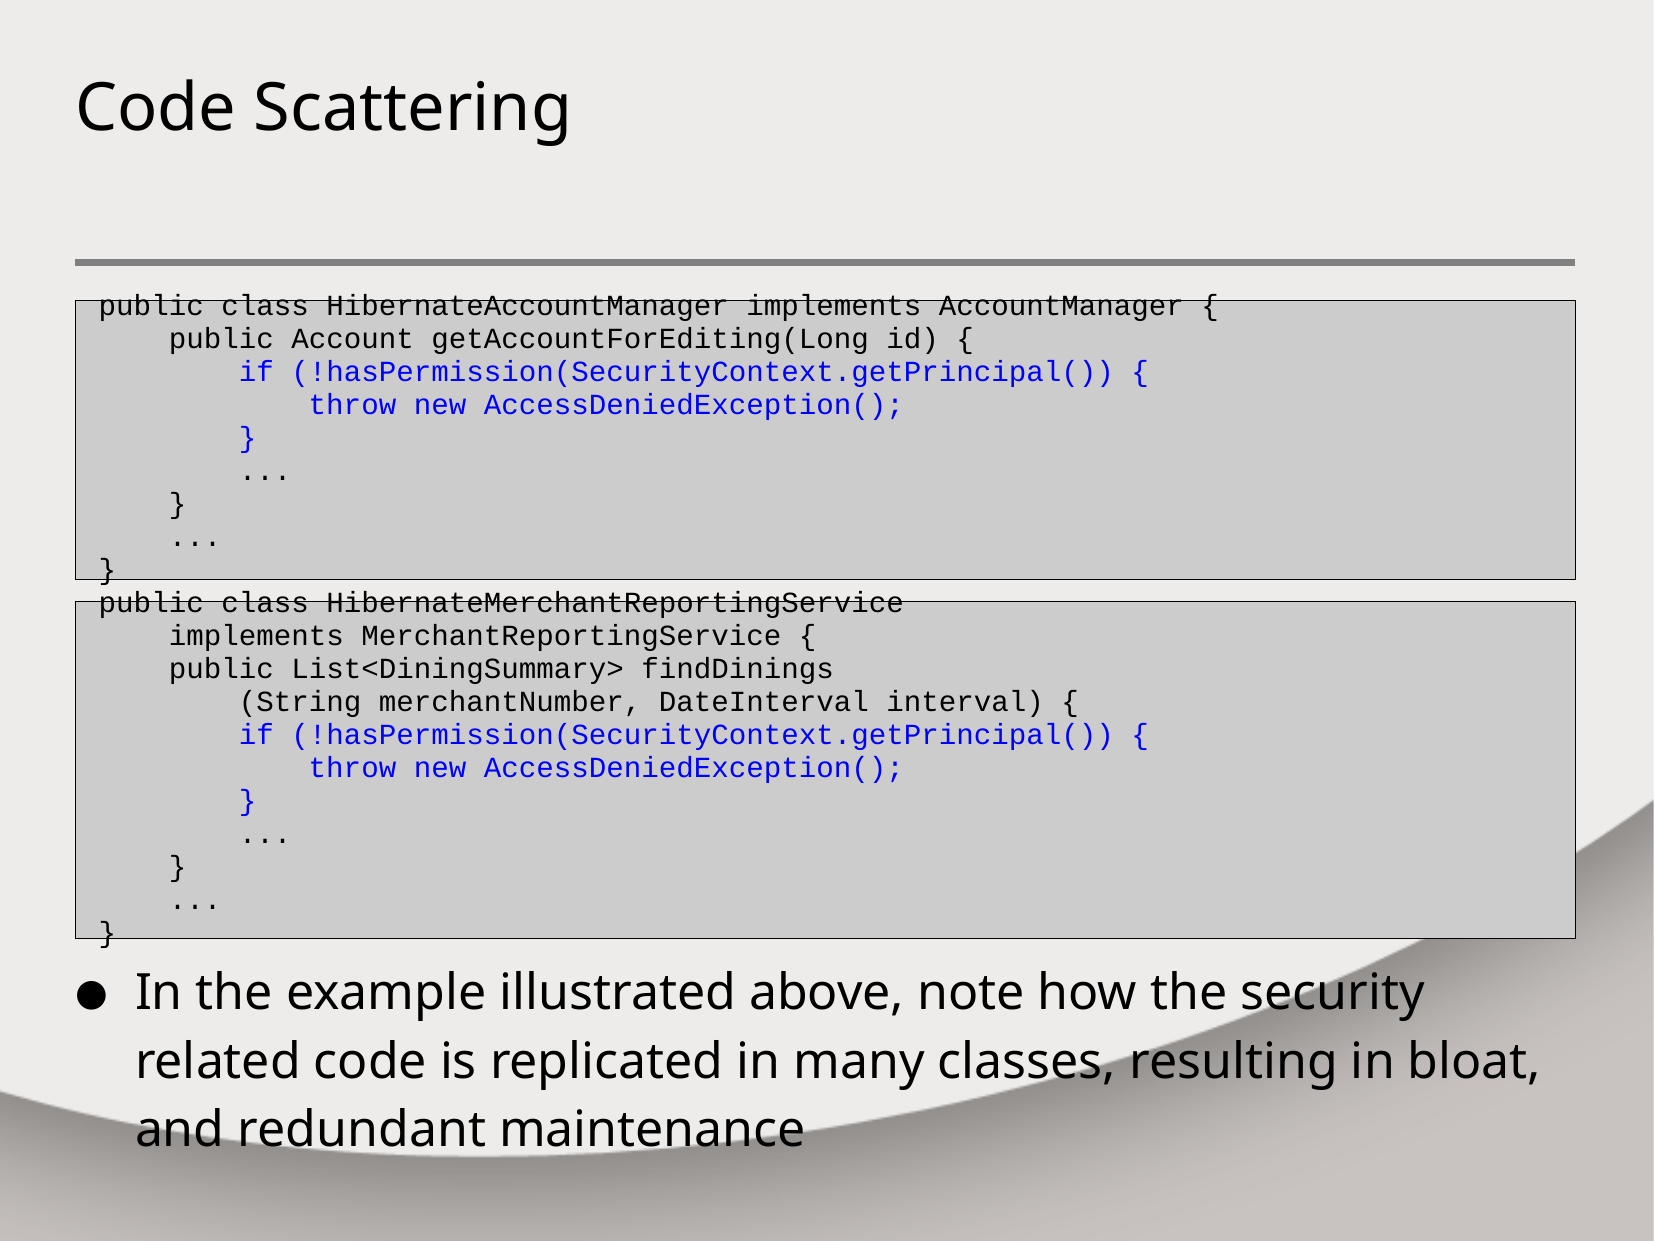

# Code Scattering
public class HibernateAccountManager implements AccountManager {
 public Account getAccountForEditing(Long id) {
 if (!hasPermission(SecurityContext.getPrincipal()) {
 throw new AccessDeniedException();
 }
 ...
 }
 ...
}
In the example illustrated above, note how the security related code is replicated in many classes, resulting in bloat, and redundant maintenance
public class HibernateMerchantReportingService
 implements MerchantReportingService {
 public List<DiningSummary> findDinings
 (String merchantNumber, DateInterval interval) {
 if (!hasPermission(SecurityContext.getPrincipal()) {
 throw new AccessDeniedException();
 }
 ...
 }
 ...
}